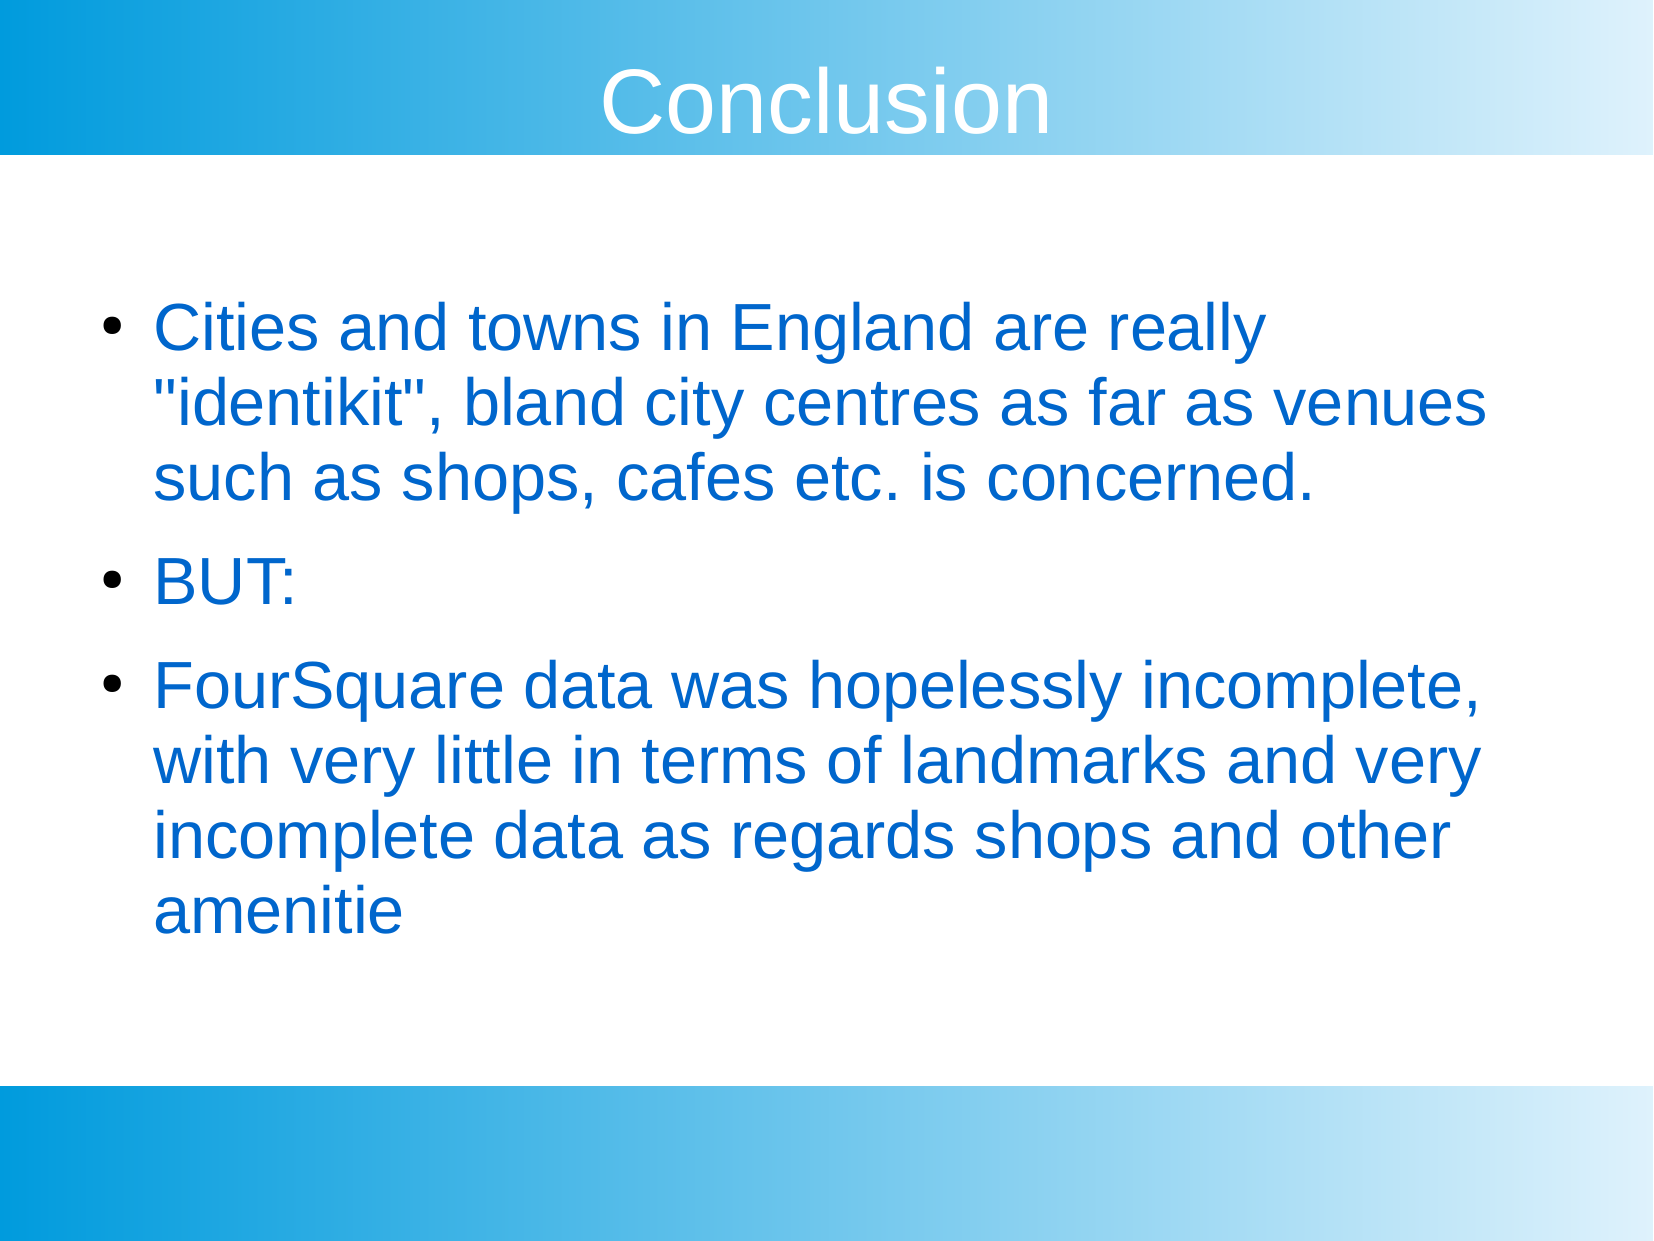

# Conclusion
Cities and towns in England are really "identikit", bland city centres as far as venues such as shops, cafes etc. is concerned.
BUT:
FourSquare data was hopelessly incomplete, with very little in terms of landmarks and very incomplete data as regards shops and other amenitie